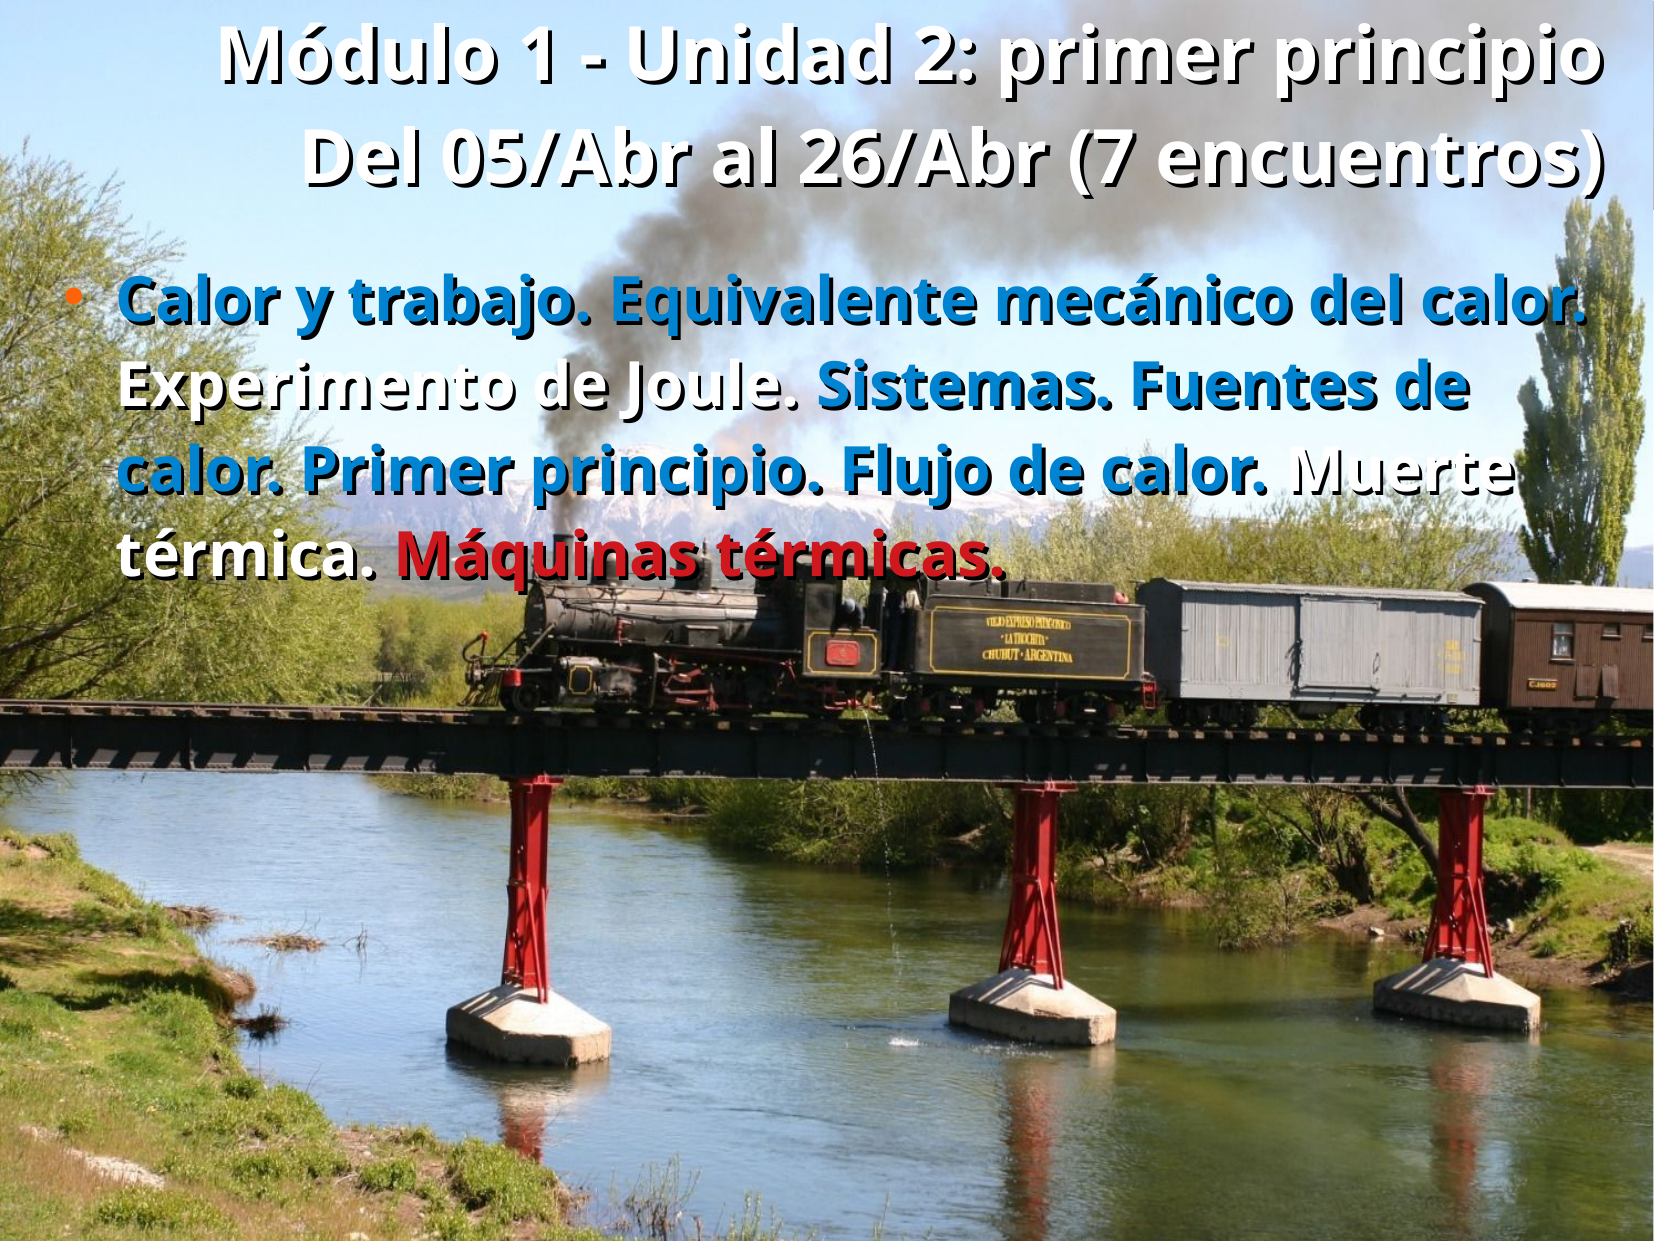

# Módulo 1 - Unidad 2: primer principio Del 05/Abr al 26/Abr (7 encuentros)
Calor y trabajo. Equivalente mecánico del calor. Experimento de Joule. Sistemas. Fuentes de calor. Primer principio. Flujo de calor. Muerte térmica. Máquinas térmicas.
Abr 21, 2020
H. Asorey - F3B 2020
3